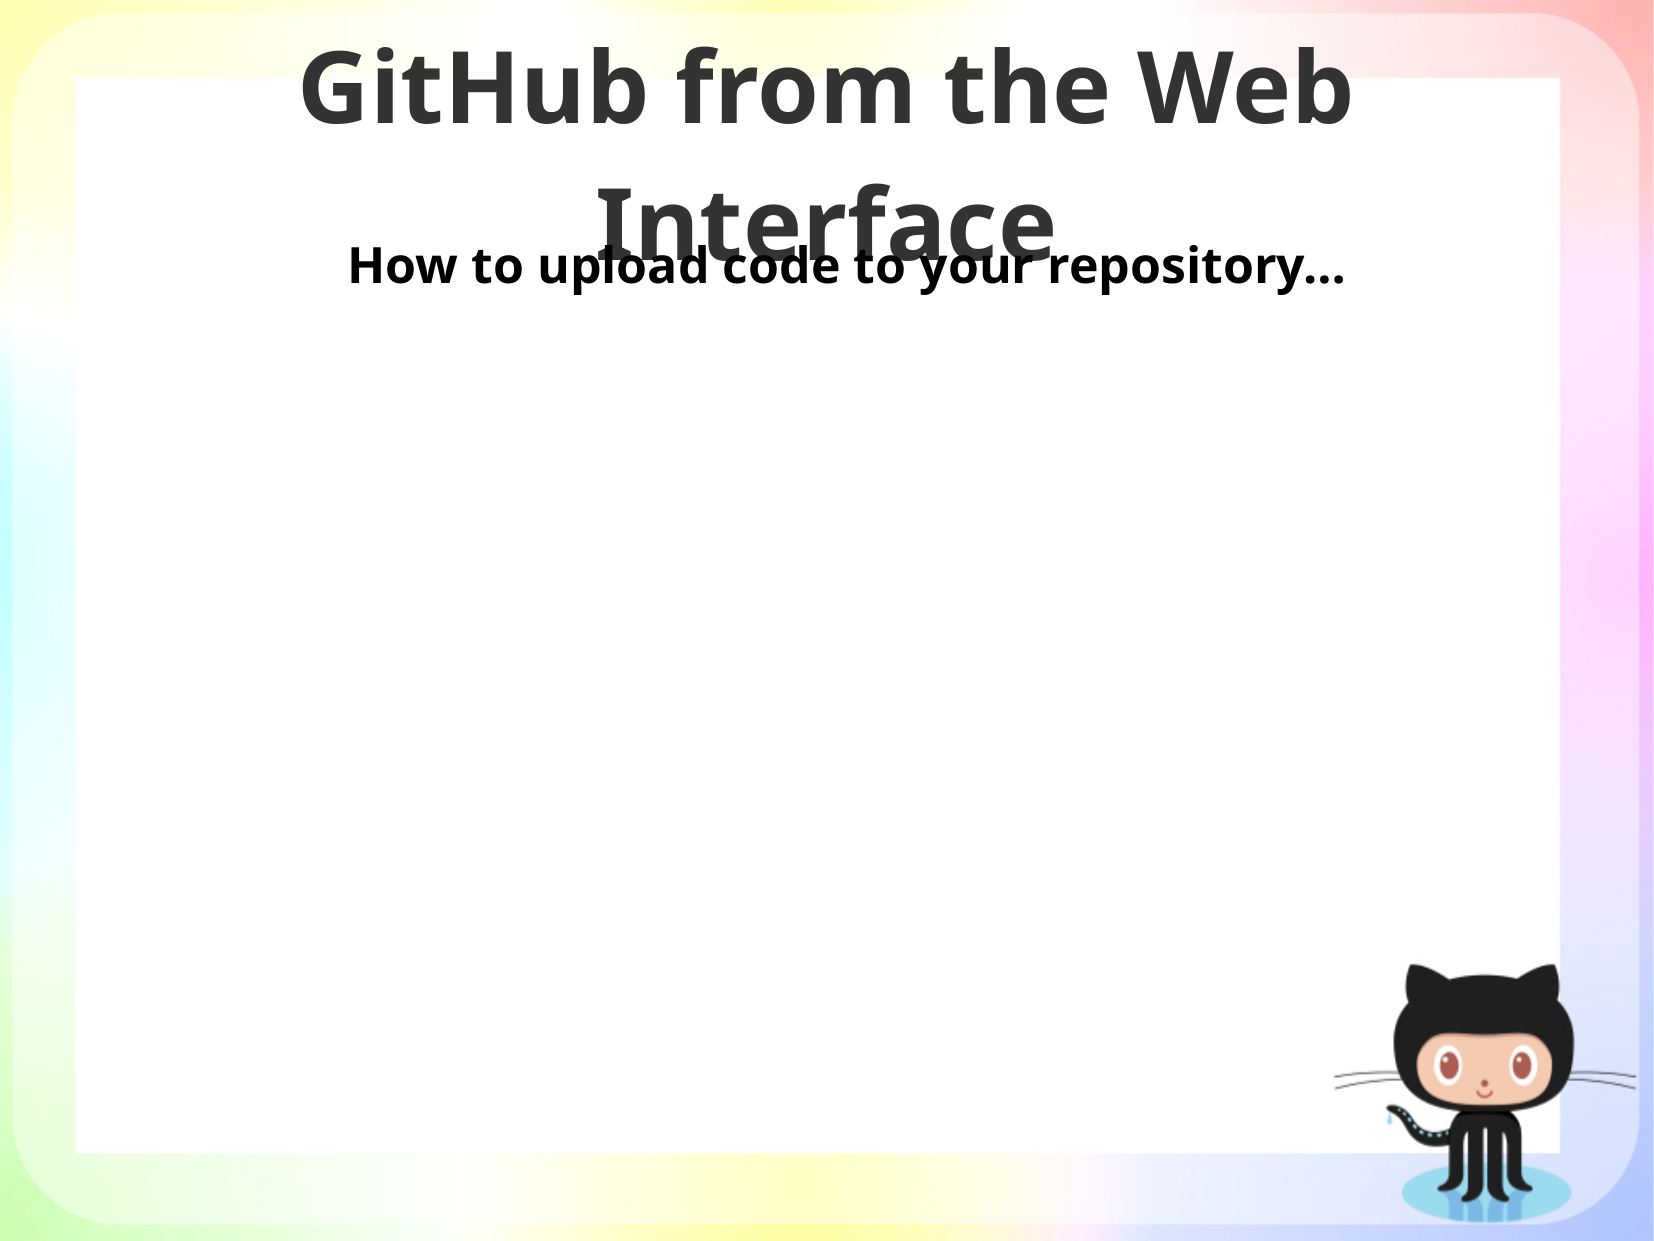

# GitHub from the Web Interface
How to upload code to your repository…